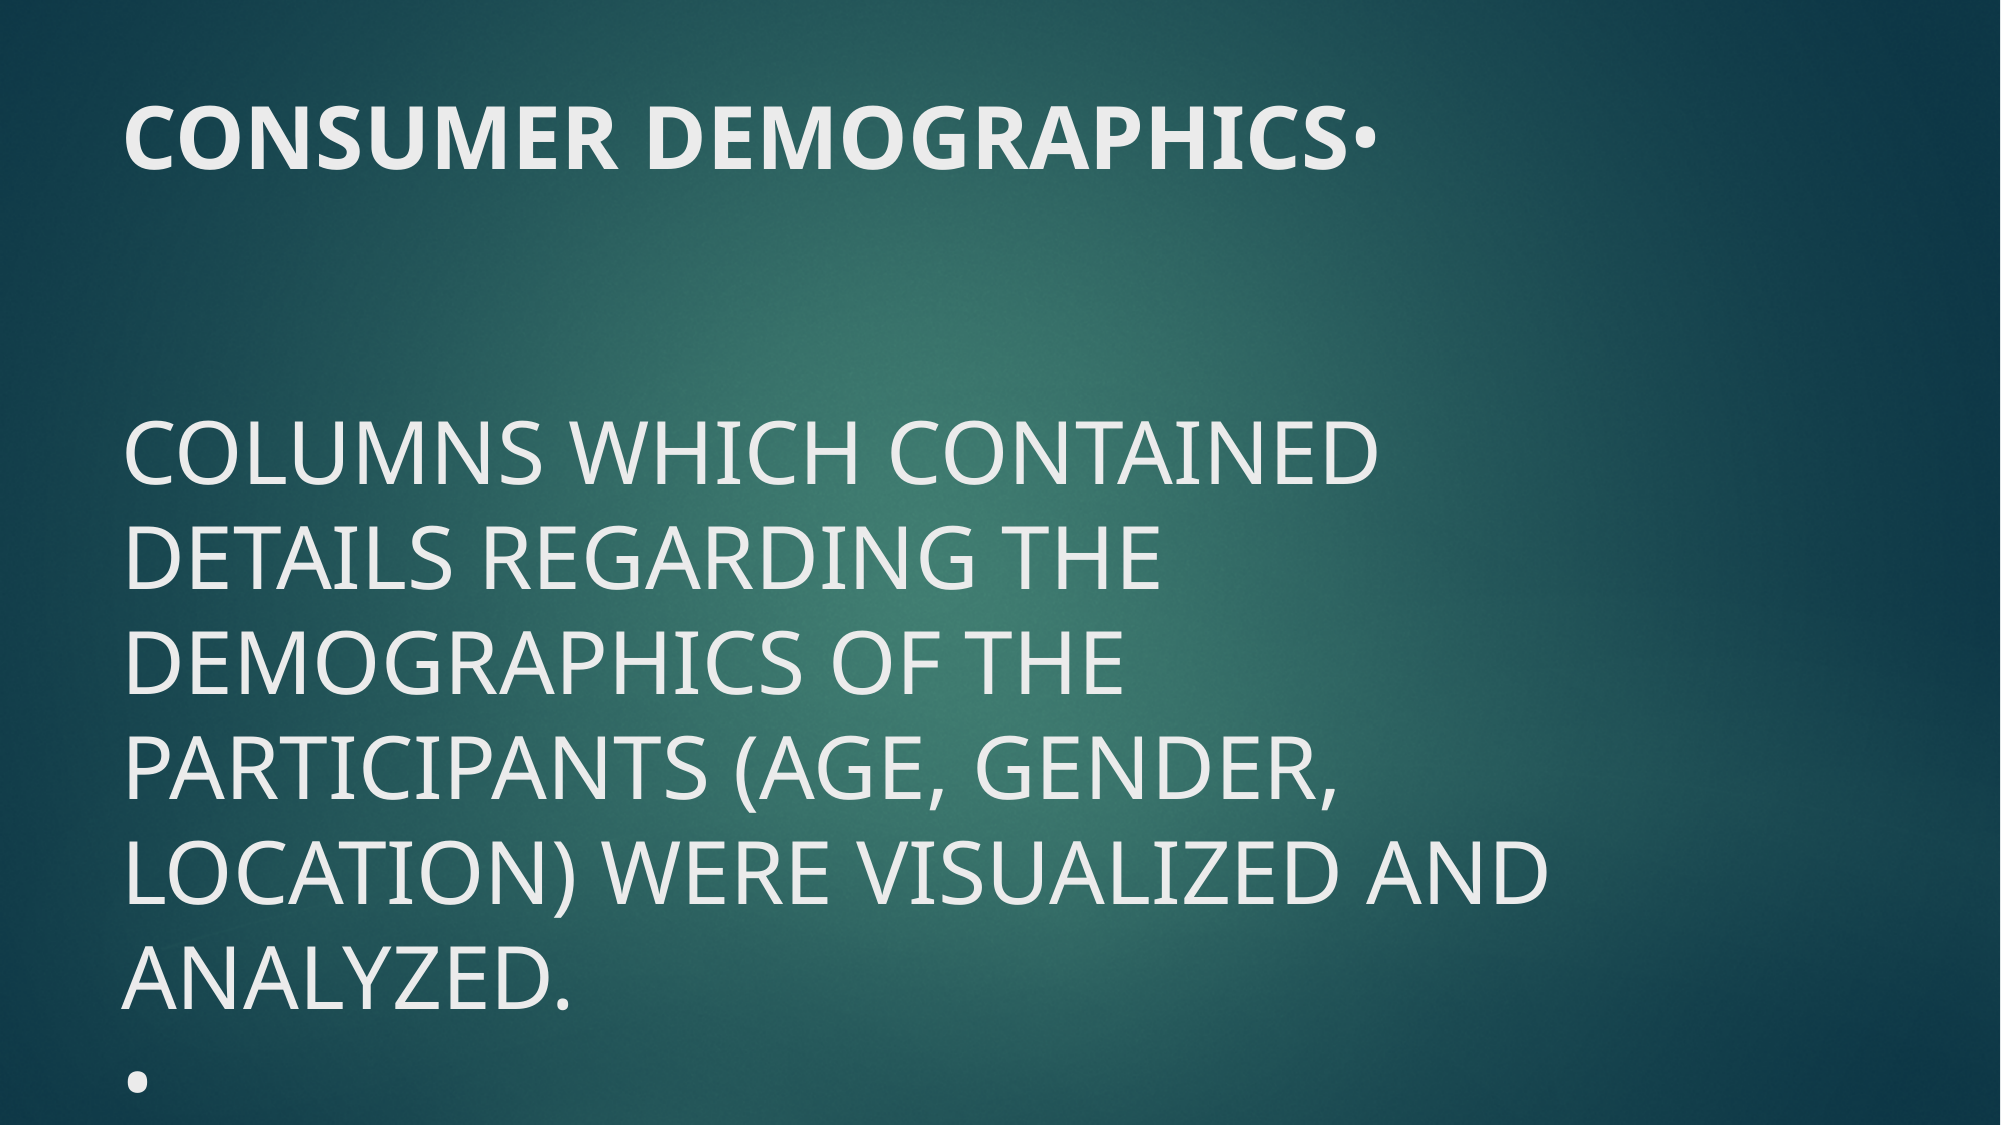

# Consumer Demographics• Columns which contained details regarding the demographics of the participants (age, gender, location) were visualized and analyzed.
•